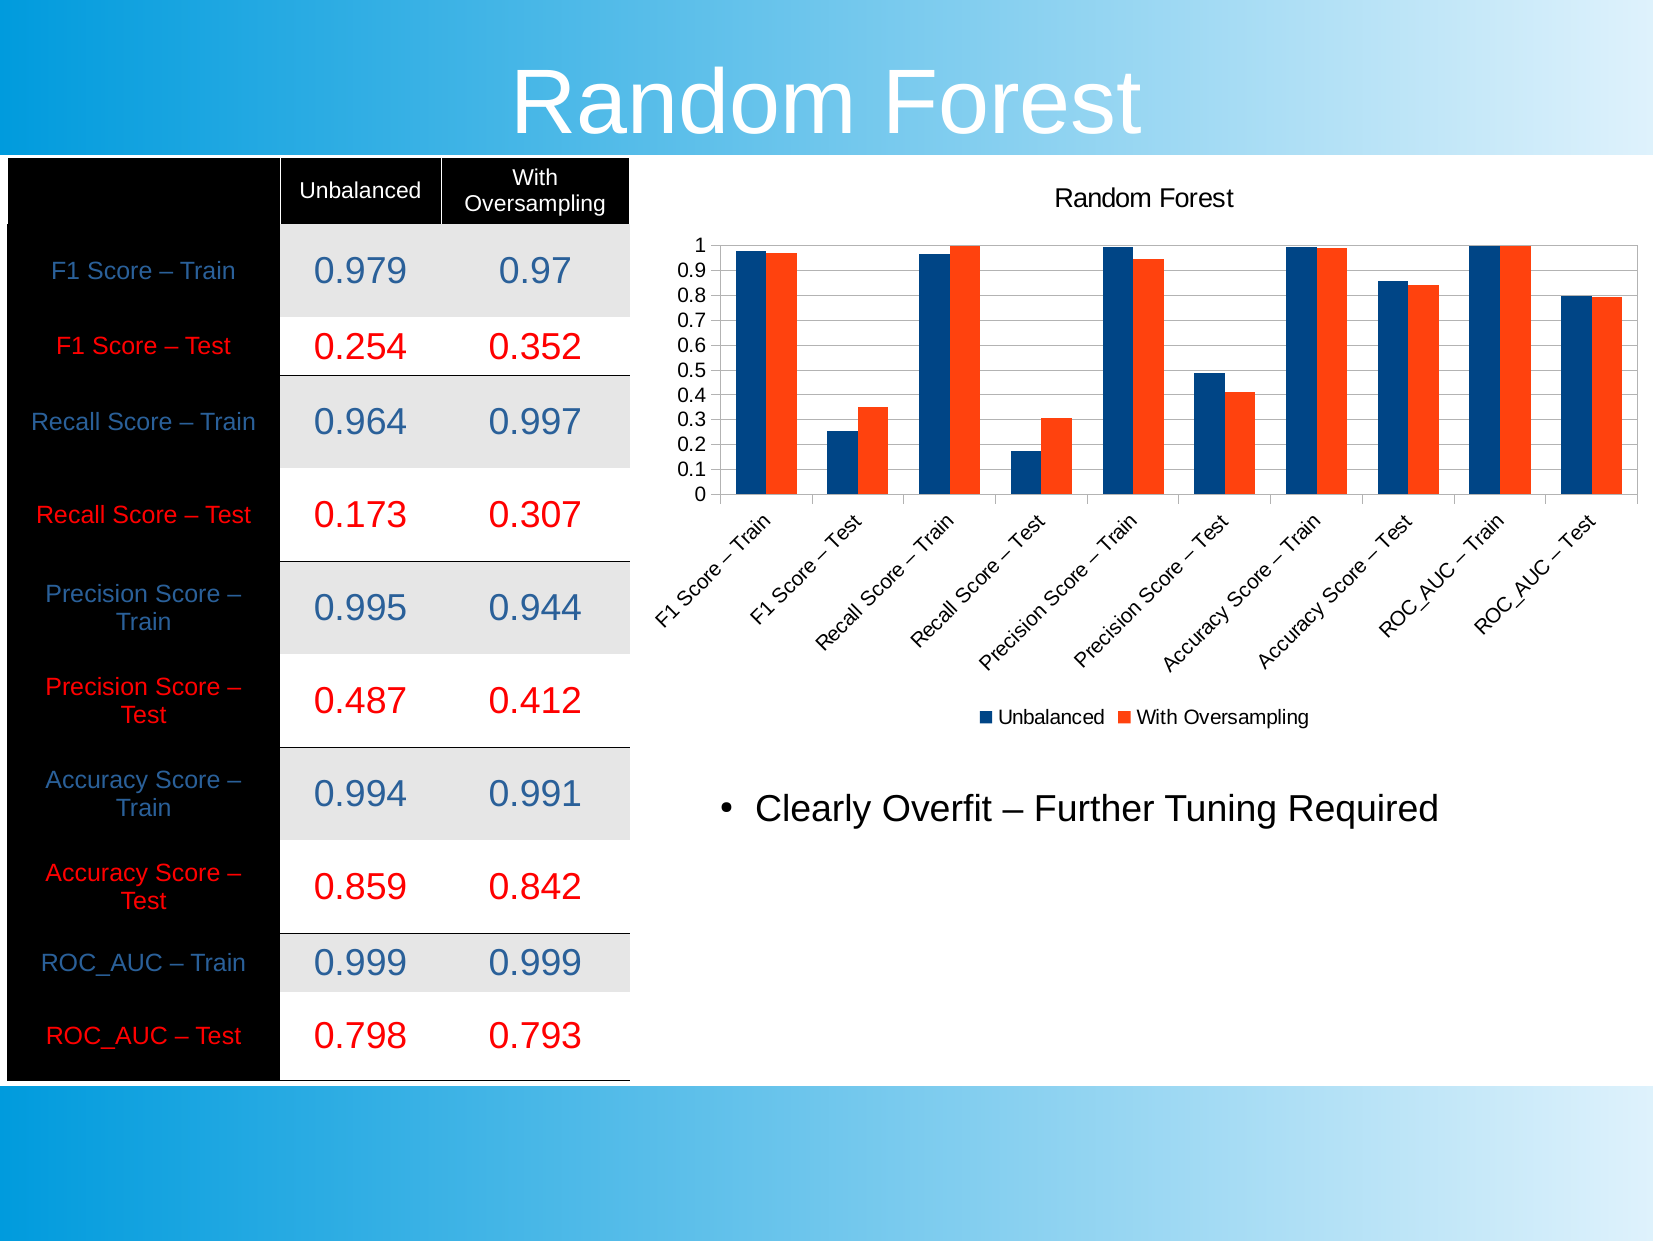

# Random Forest
| | Unbalanced | With Oversampling |
| --- | --- | --- |
| F1 Score – Train | 0.979 | 0.97 |
| F1 Score – Test | 0.254 | 0.352 |
| Recall Score – Train | 0.964 | 0.997 |
| Recall Score – Test | 0.173 | 0.307 |
| Precision Score – Train | 0.995 | 0.944 |
| Precision Score – Test | 0.487 | 0.412 |
| Accuracy Score – Train | 0.994 | 0.991 |
| Accuracy Score – Test | 0.859 | 0.842 |
| ROC\_AUC – Train | 0.999 | 0.999 |
| ROC\_AUC – Test | 0.798 | 0.793 |
### Chart: Random Forest
| Category | Unbalanced | With Oversampling |
|---|---|---|
| F1 Score – Train | 0.979 | 0.97 |
| F1 Score – Test | 0.254 | 0.352 |
| Recall Score – Train | 0.964 | 0.997 |
| Recall Score – Test | 0.173 | 0.307 |
| Precision Score – Train | 0.995 | 0.944 |
| Precision Score – Test | 0.487 | 0.412 |
| Accuracy Score – Train | 0.994 | 0.991 |
| Accuracy Score – Test | 0.859 | 0.842 |
| ROC_AUC – Train | 0.999 | 0.999 |
| ROC_AUC – Test | 0.798 | 0.793 |Clearly Overfit – Further Tuning Required